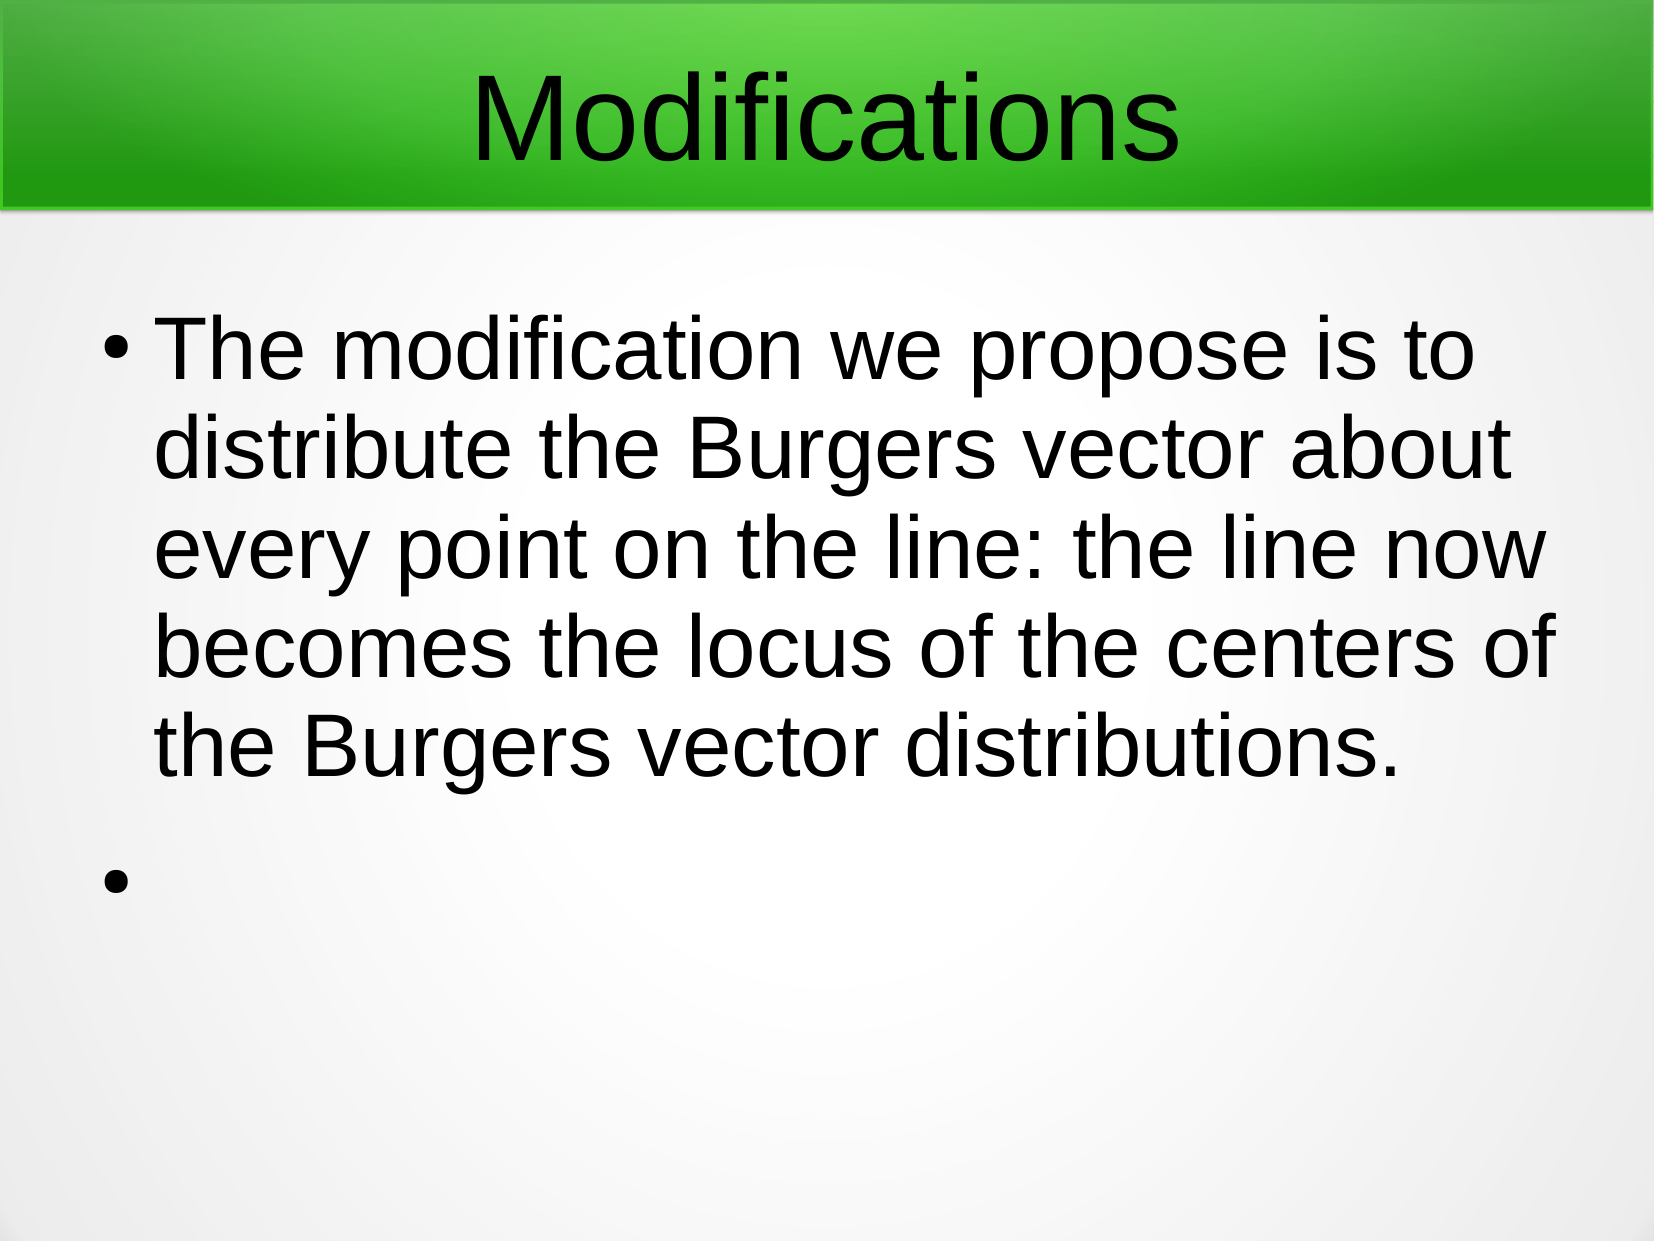

# Modifications
The modification we propose is to distribute the Burgers vector about every point on the line: the line now becomes the locus of the centers of the Burgers vector distributions.